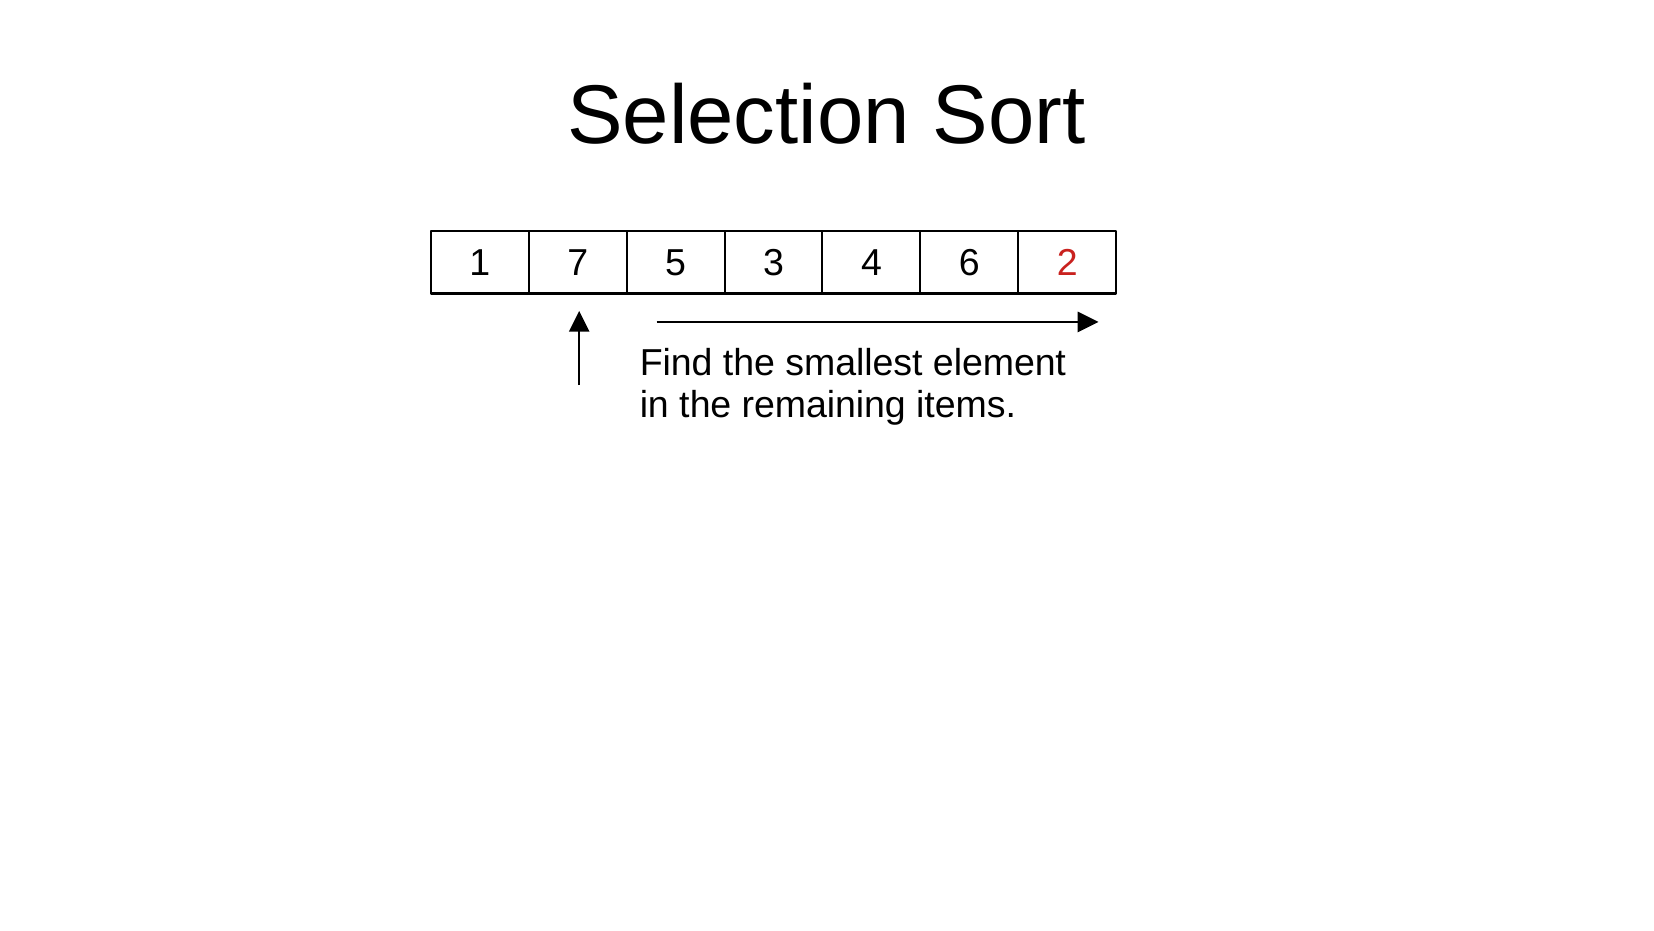

# Selection Sort
1
7
5
3
4
6
2
Find the smallest element
in the remaining items.